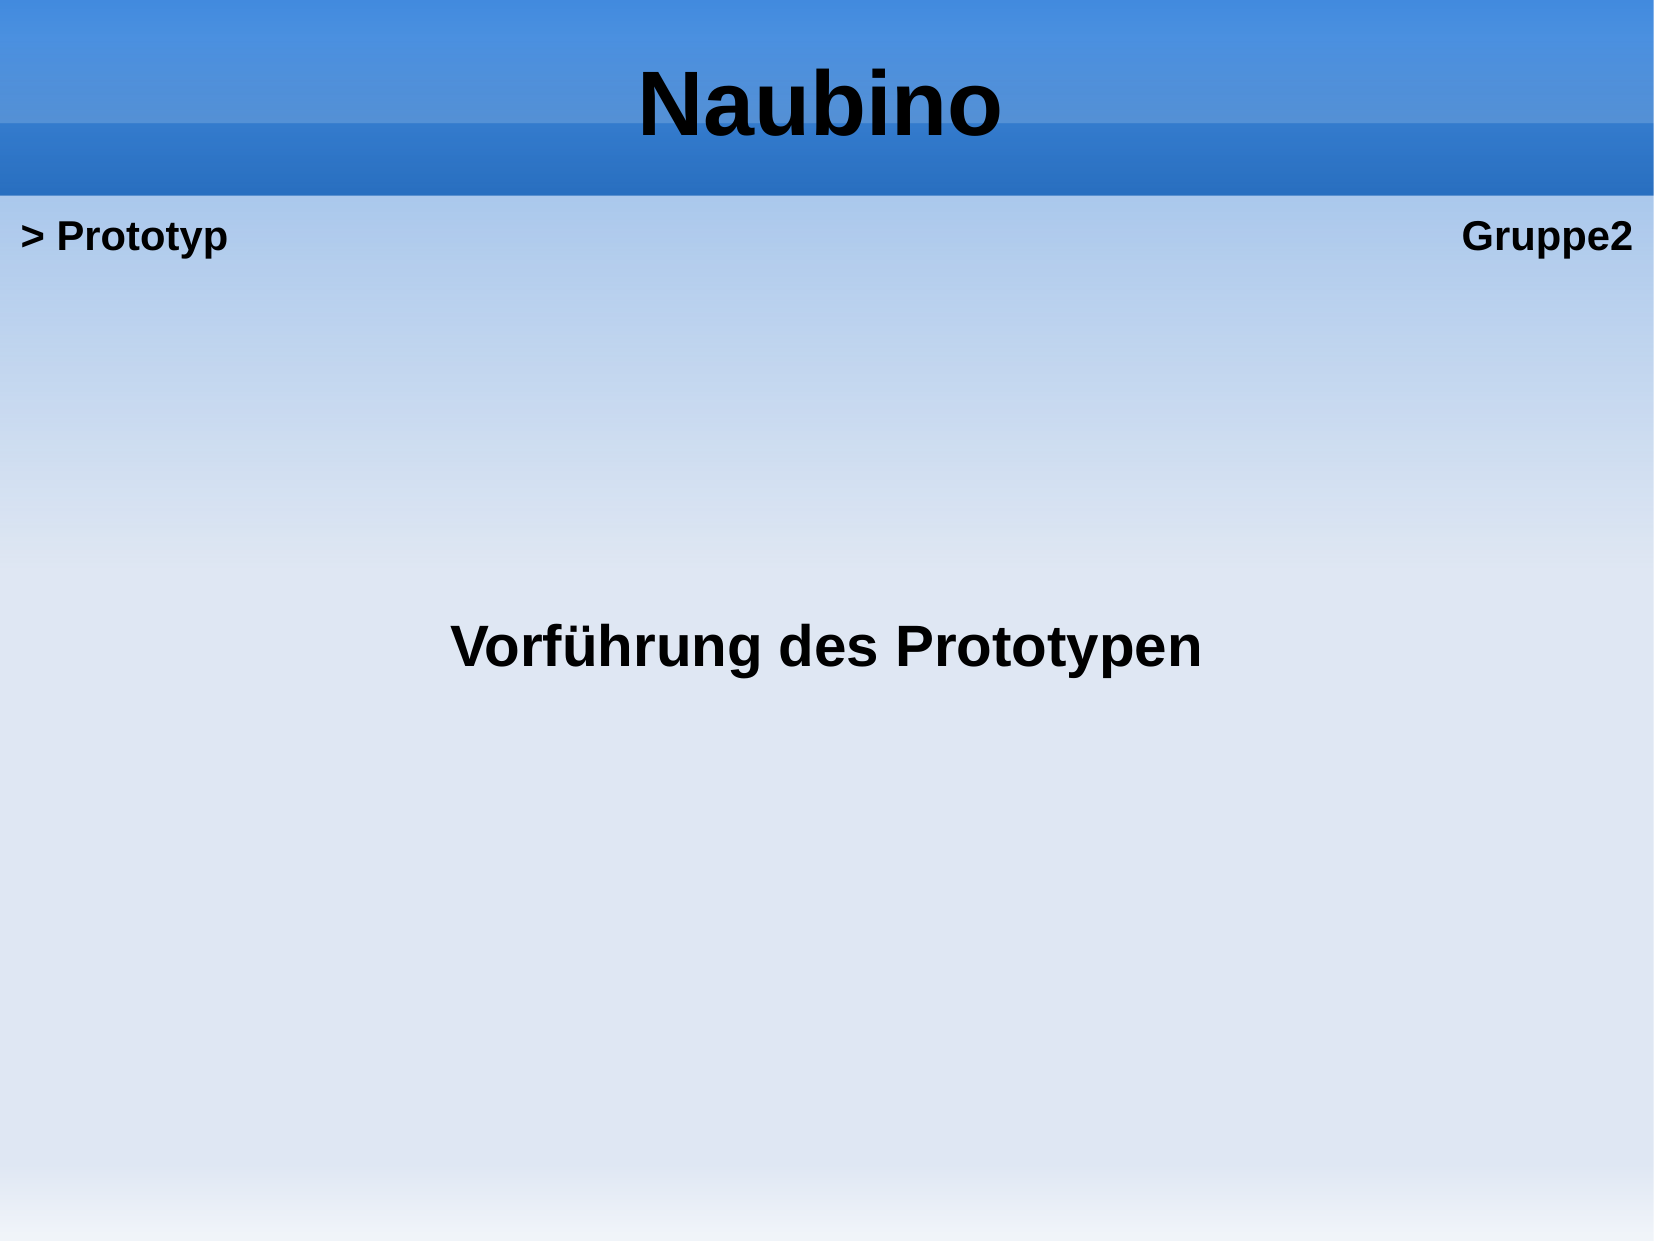

# Naubino
> Prototyp
Gruppe2
Vorführung des Prototypen